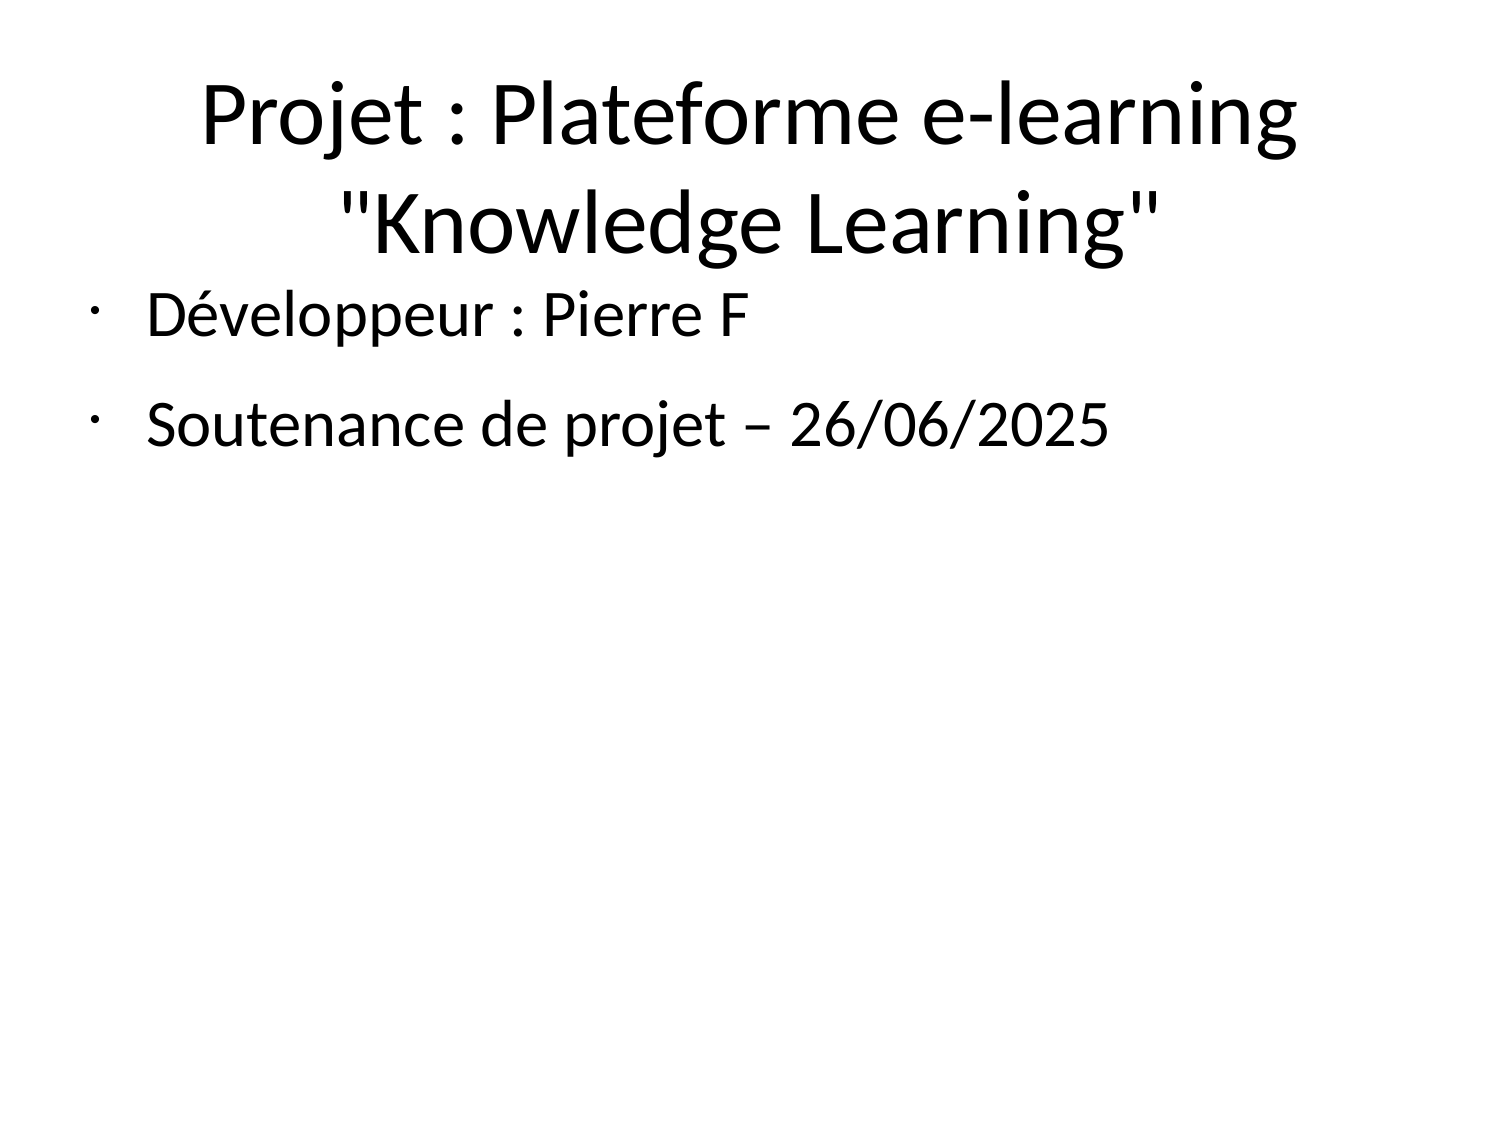

# Projet : Plateforme e-learning "Knowledge Learning"
Développeur : Pierre F
Soutenance de projet – 26/06/2025